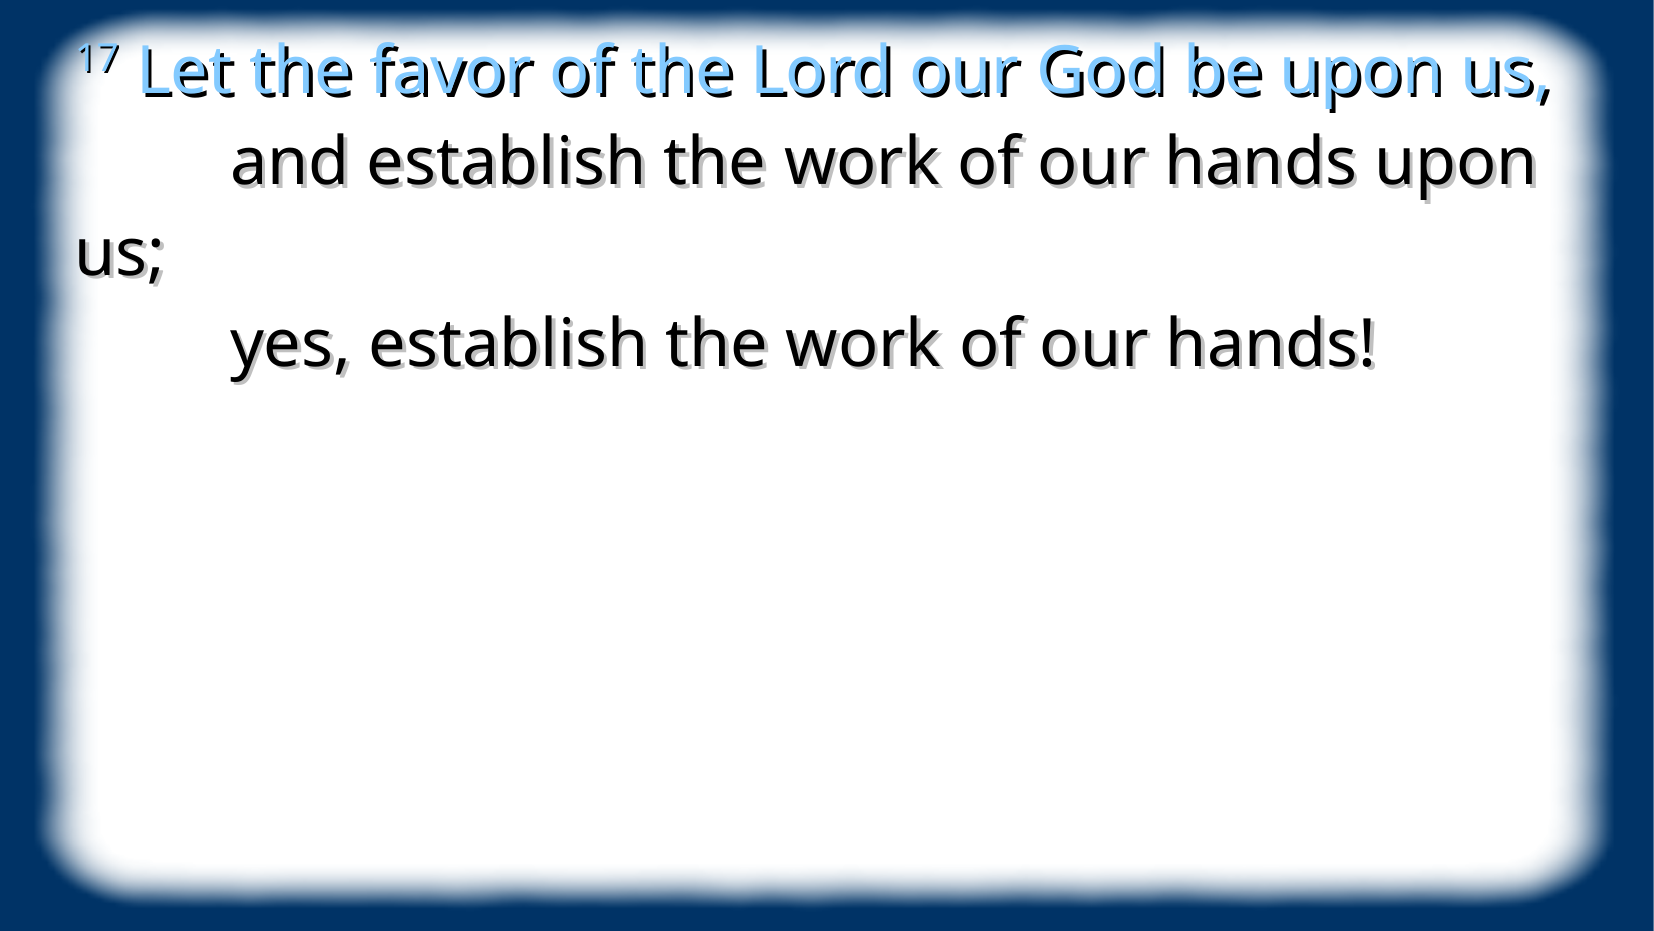

17 Let the favor of the Lord our God be upon us,
 and establish the work of our hands upon us;
 yes, establish the work of our hands!